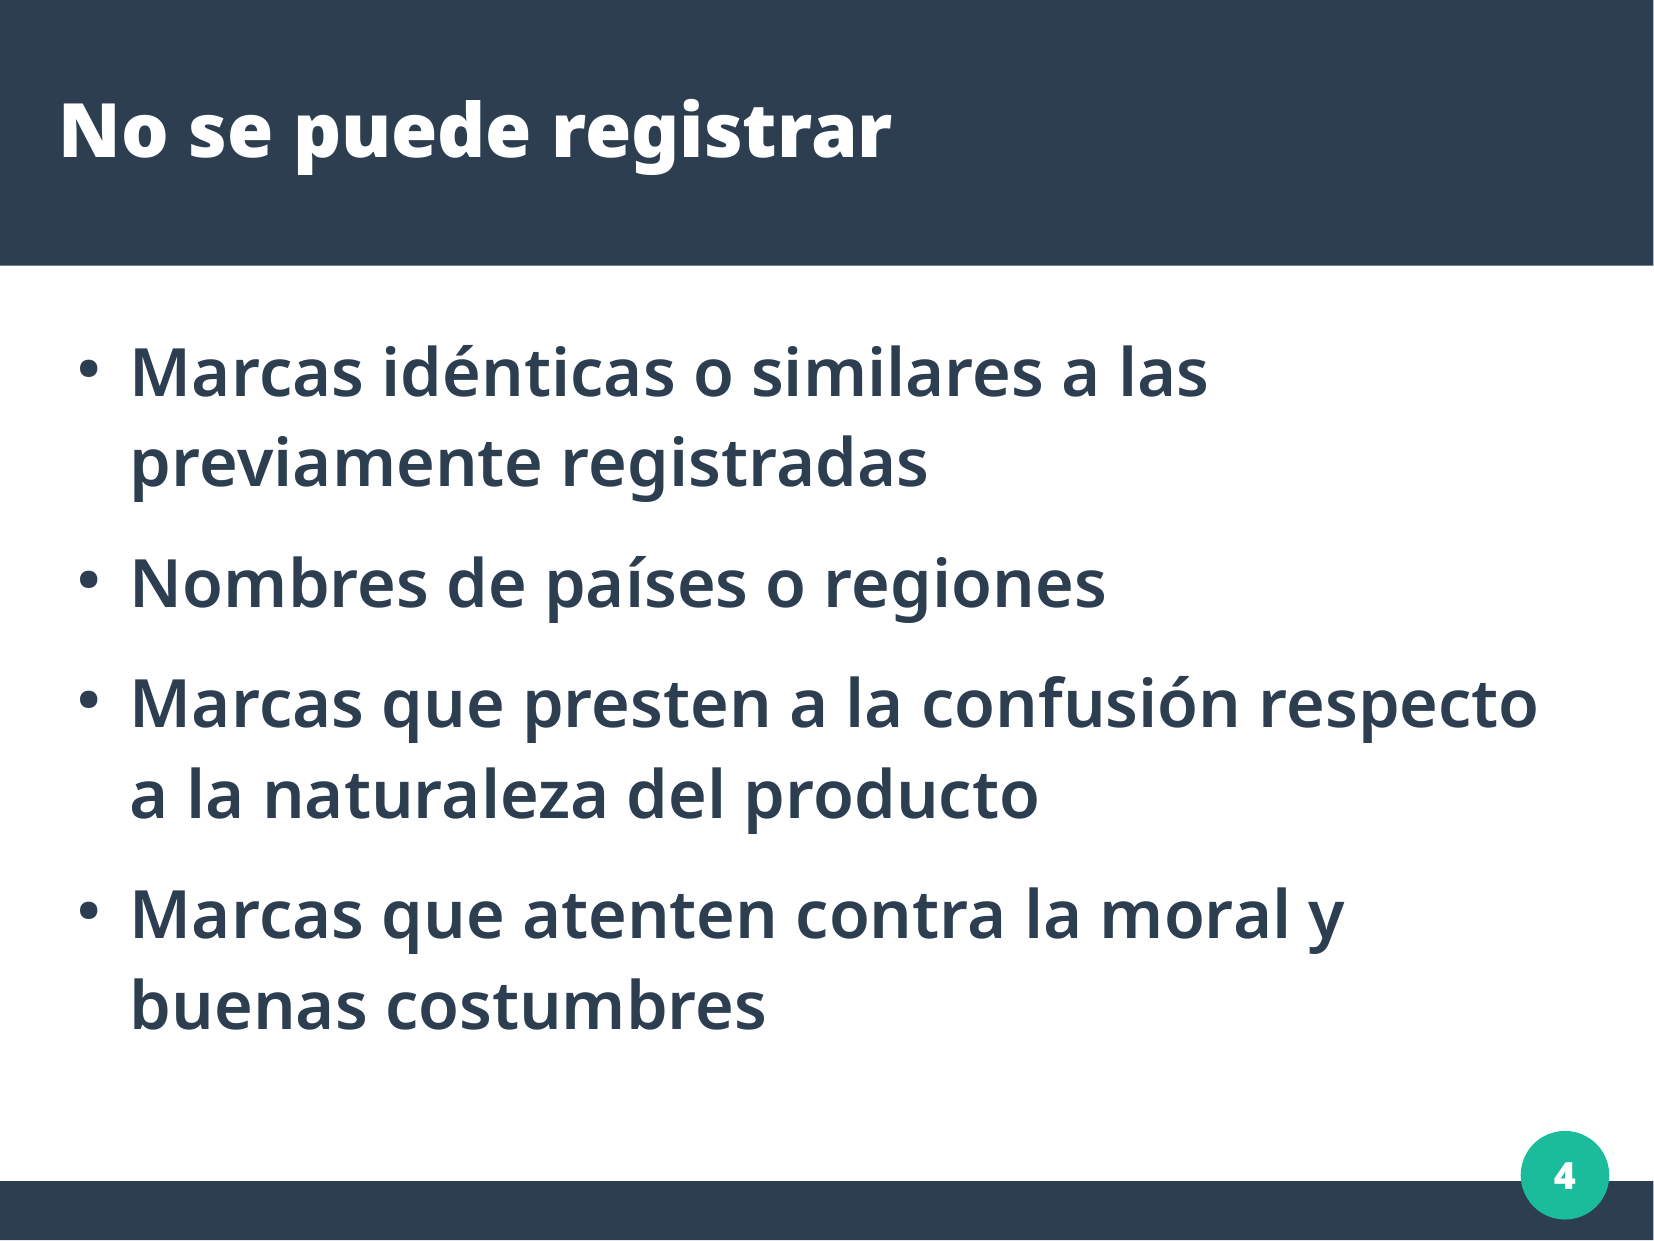

# No se puede registrar
Marcas idénticas o similares a las previamente registradas
Nombres de países o regiones
Marcas que presten a la confusión respecto a la naturaleza del producto
Marcas que atenten contra la moral y buenas costumbres
4